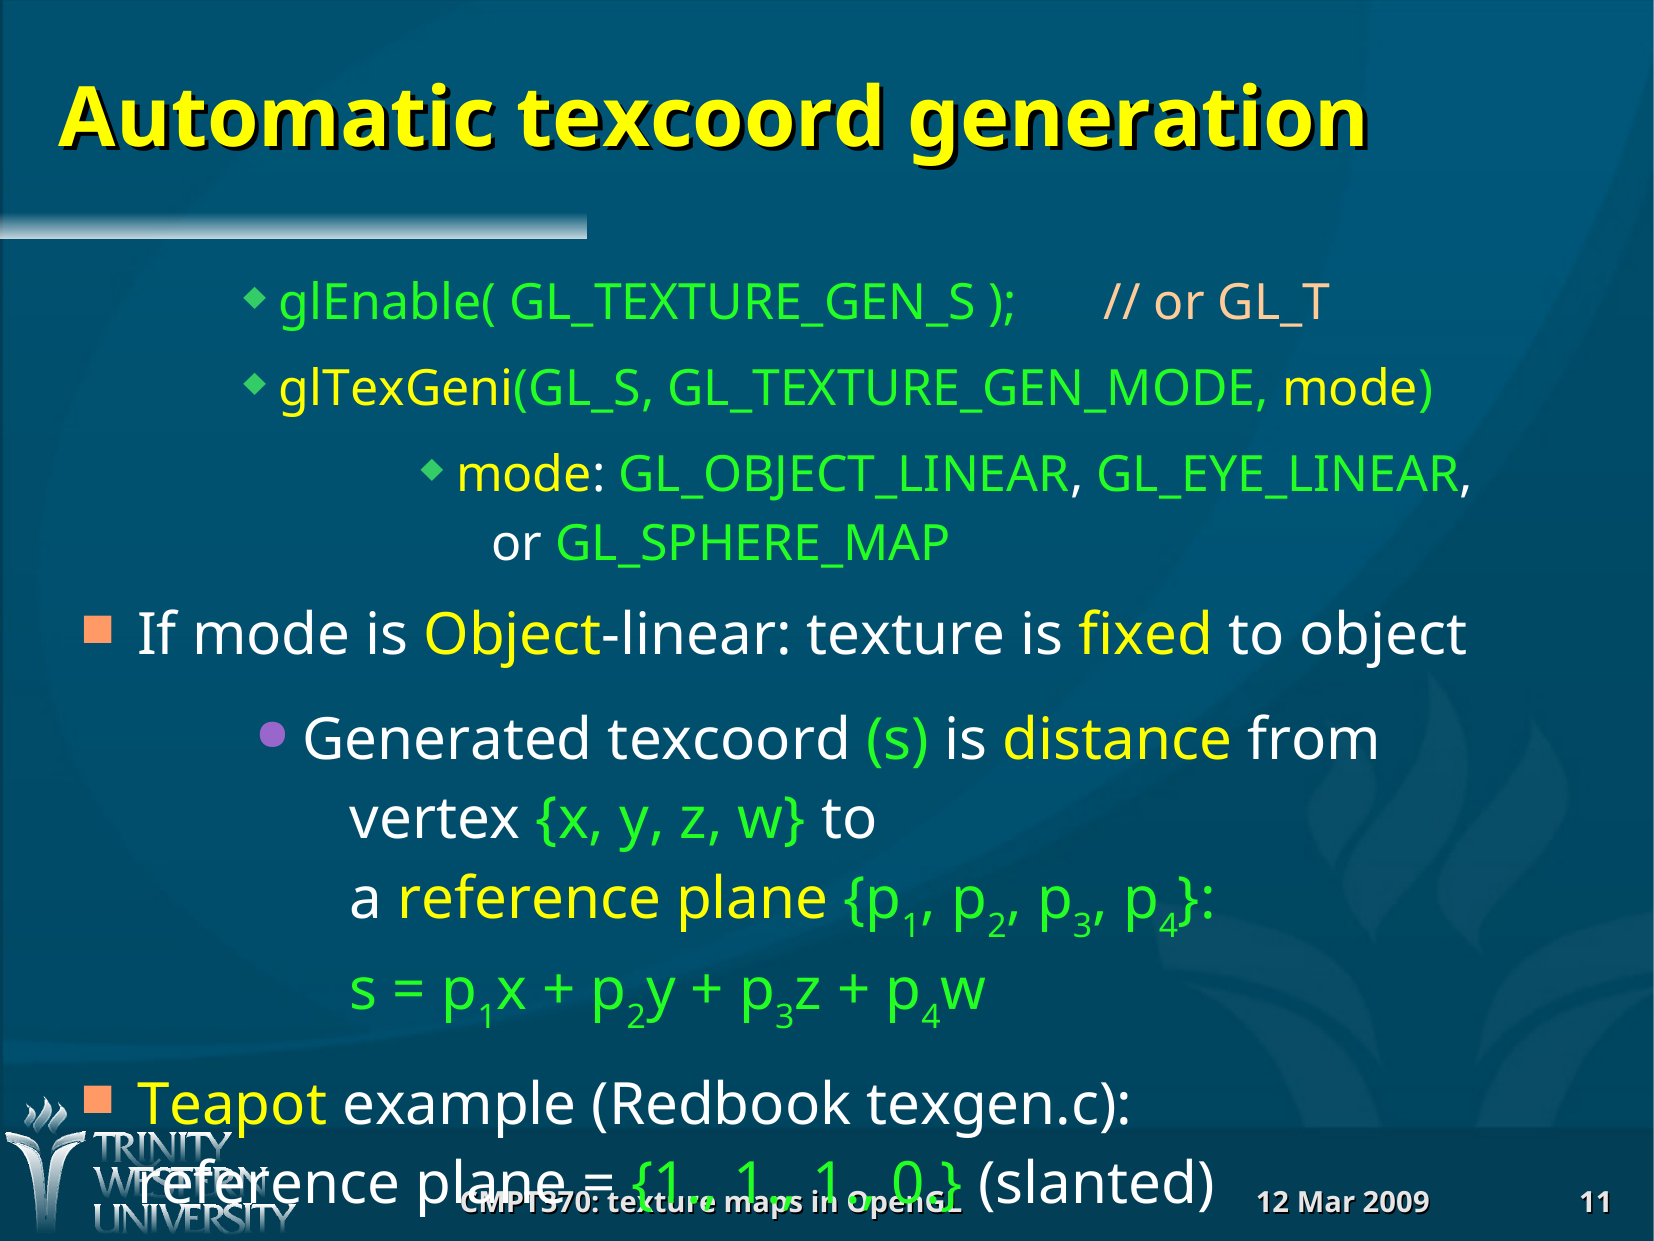

# Automatic texcoord generation
glEnable( GL_TEXTURE_GEN_S );		// or GL_T
glTexGeni(GL_S, GL_TEXTURE_GEN_MODE, mode)
mode: GL_OBJECT_LINEAR, GL_EYE_LINEAR,
or GL_SPHERE_MAP
If mode is Object-linear: texture is fixed to object
Generated texcoord (s) is distance from
vertex {x, y, z, w} to
a reference plane {p1, p2, p3, p4}:
s = p1x + p2y + p3z + p4w
Teapot example (Redbook texgen.c):
reference plane = {1., 1., 1., 0.} (slanted)
CMPT370: texture maps in OpenGL
12 Mar 2009
11